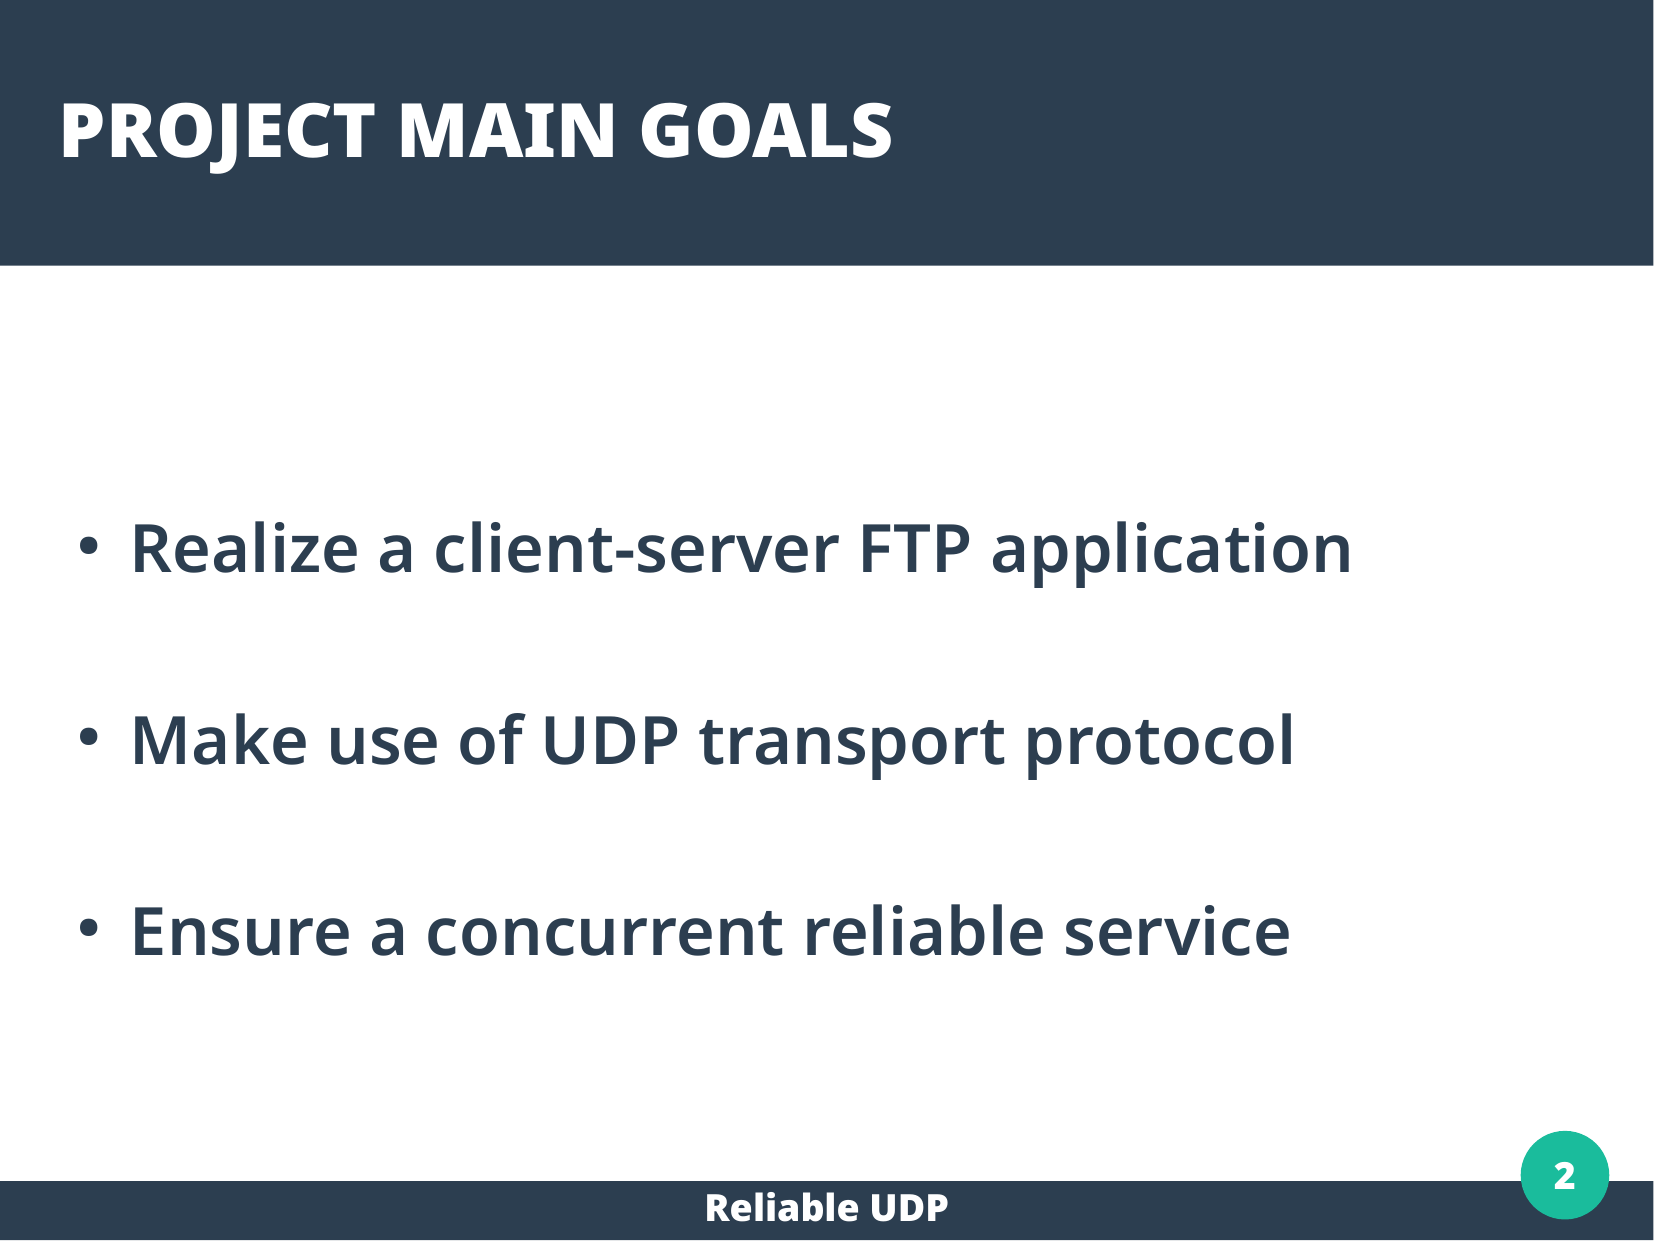

# PROJECT MAIN GOALS
Realize a client-server FTP application
Make use of UDP transport protocol
Ensure a concurrent reliable service
2
Reliable UDP